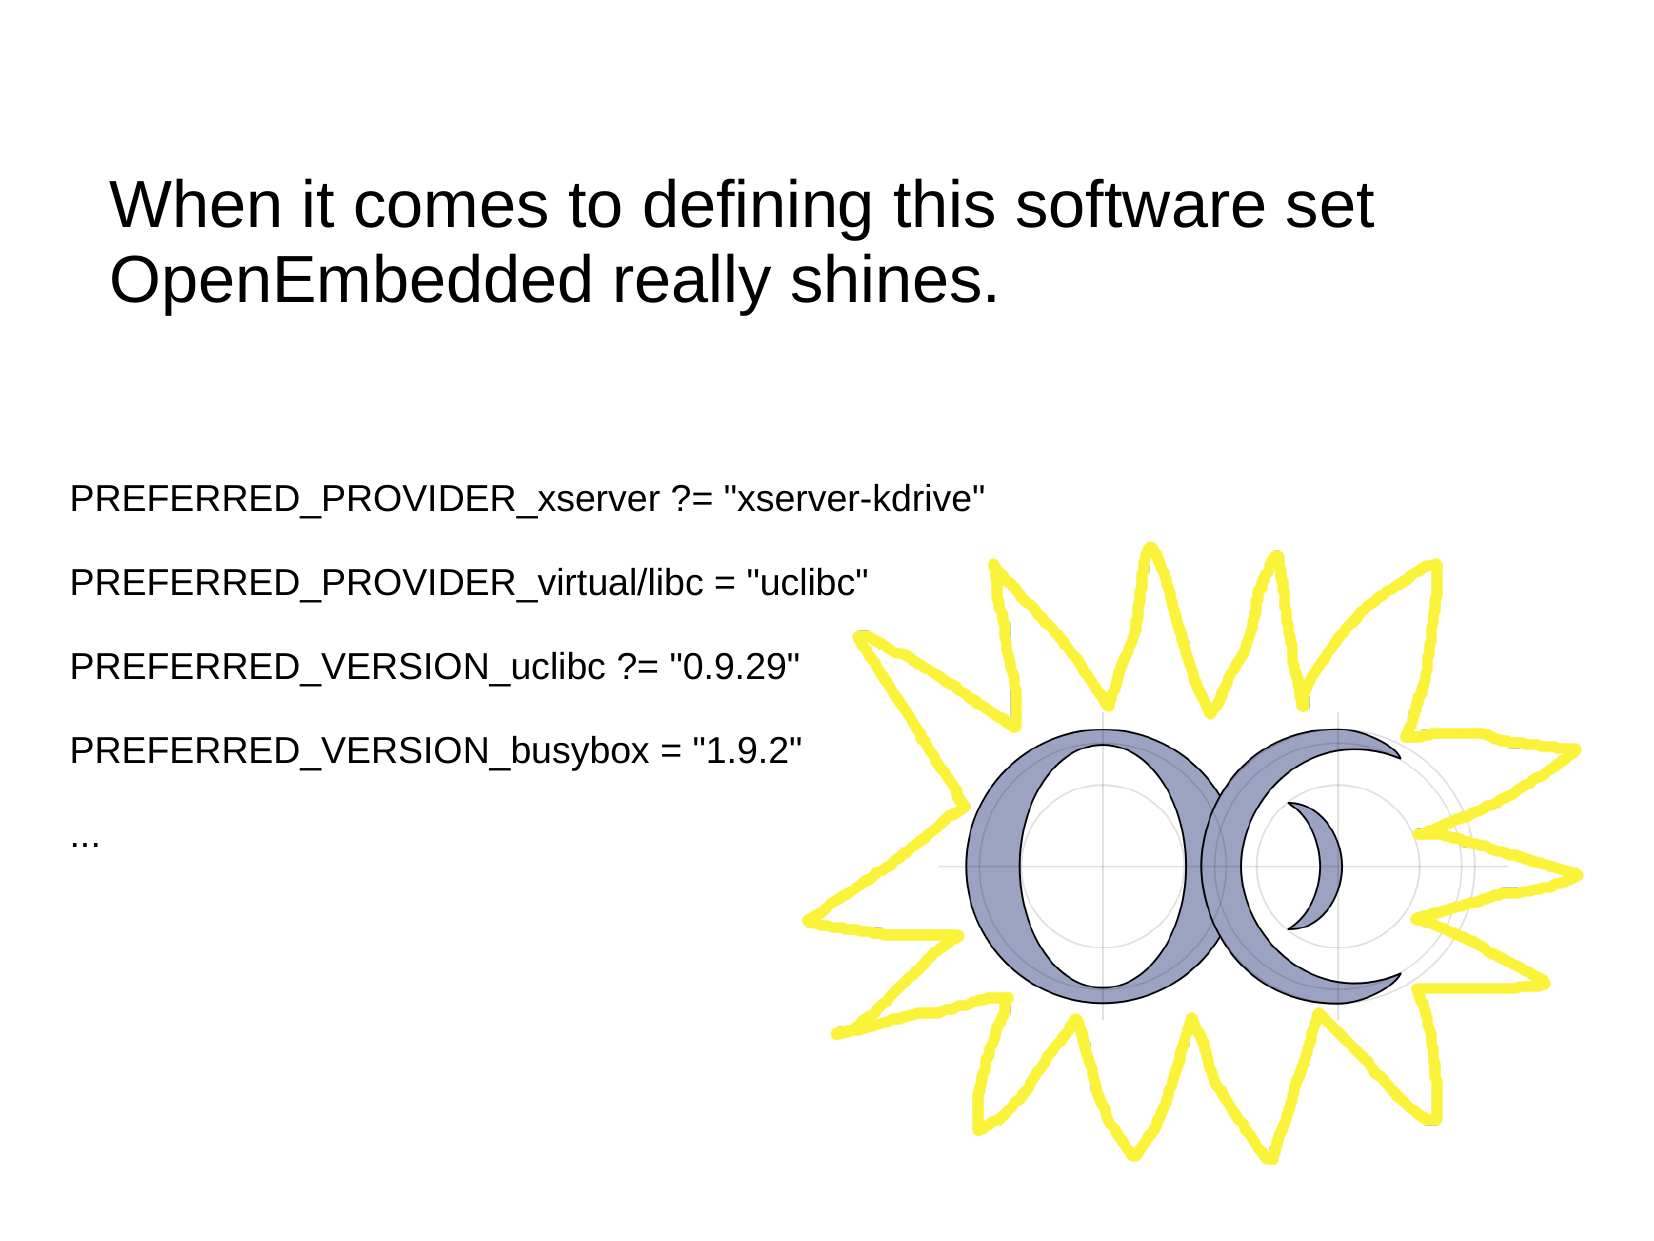

When it comes to defining this software set
OpenEmbedded really shines.
PREFERRED_PROVIDER_xserver ?= "xserver-kdrive"
PREFERRED_PROVIDER_virtual/libc = "uclibc"
PREFERRED_VERSION_uclibc ?= "0.9.29"
PREFERRED_VERSION_busybox = "1.9.2"
...